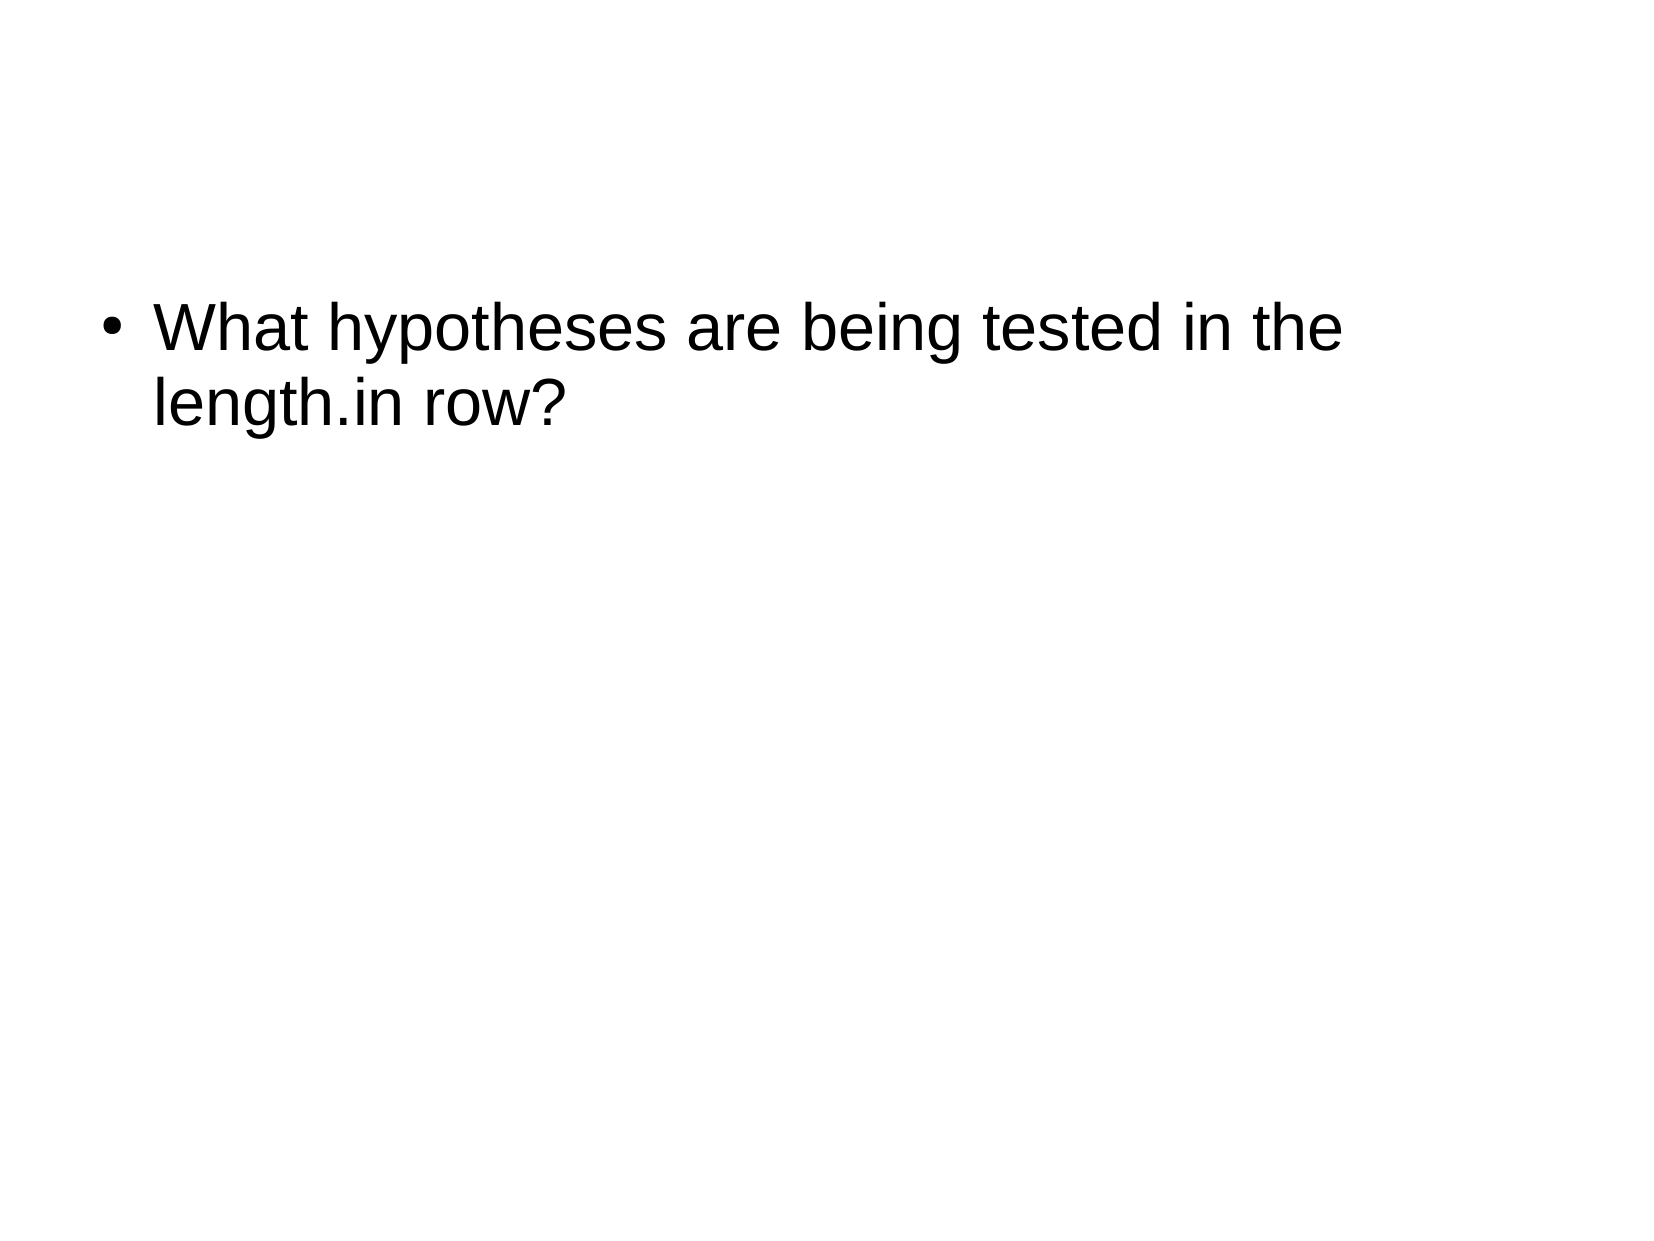

#
What hypotheses are being tested in the length.in row?